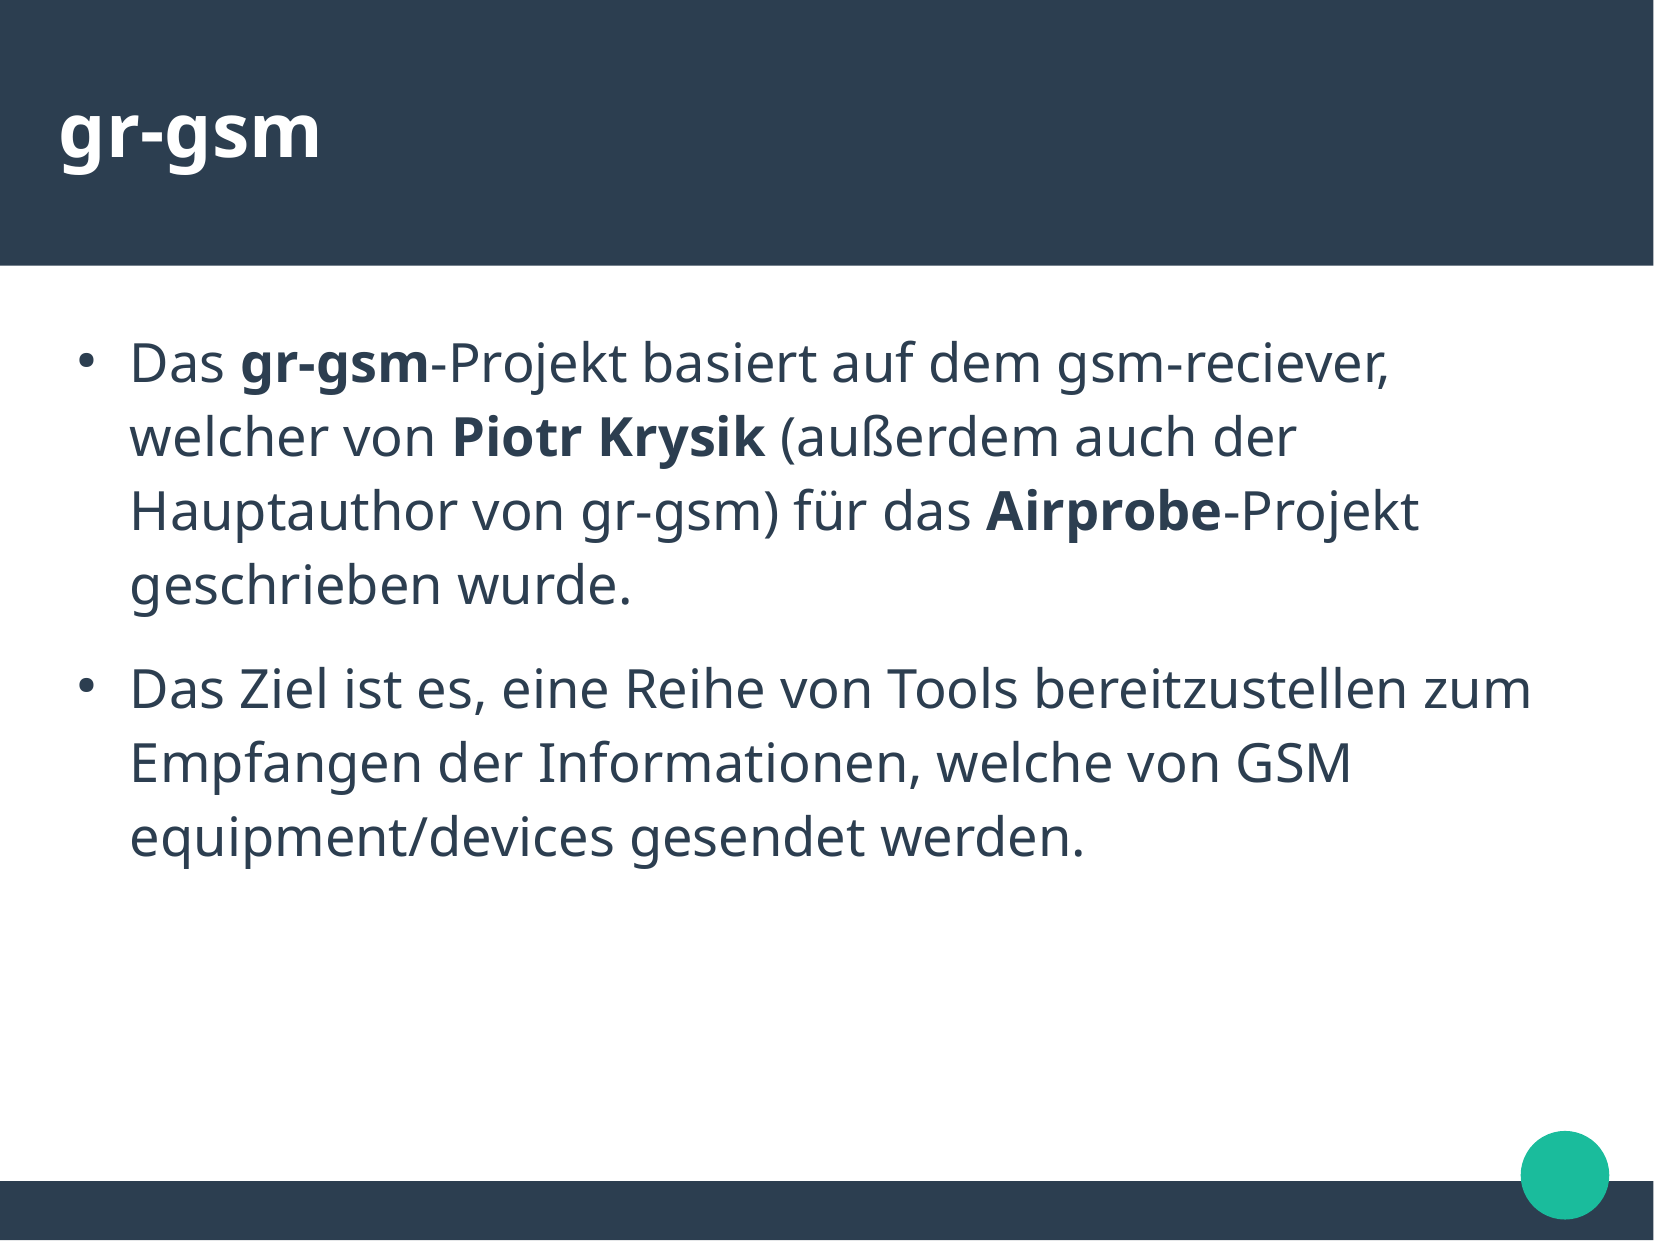

# gr-gsm
Das gr-gsm-Projekt basiert auf dem gsm-reciever, welcher von Piotr Krysik (außerdem auch der Hauptauthor von gr-gsm) für das Airprobe-Projekt geschrieben wurde.
Das Ziel ist es, eine Reihe von Tools bereitzustellen zum Empfangen der Informationen, welche von GSM equipment/devices gesendet werden.